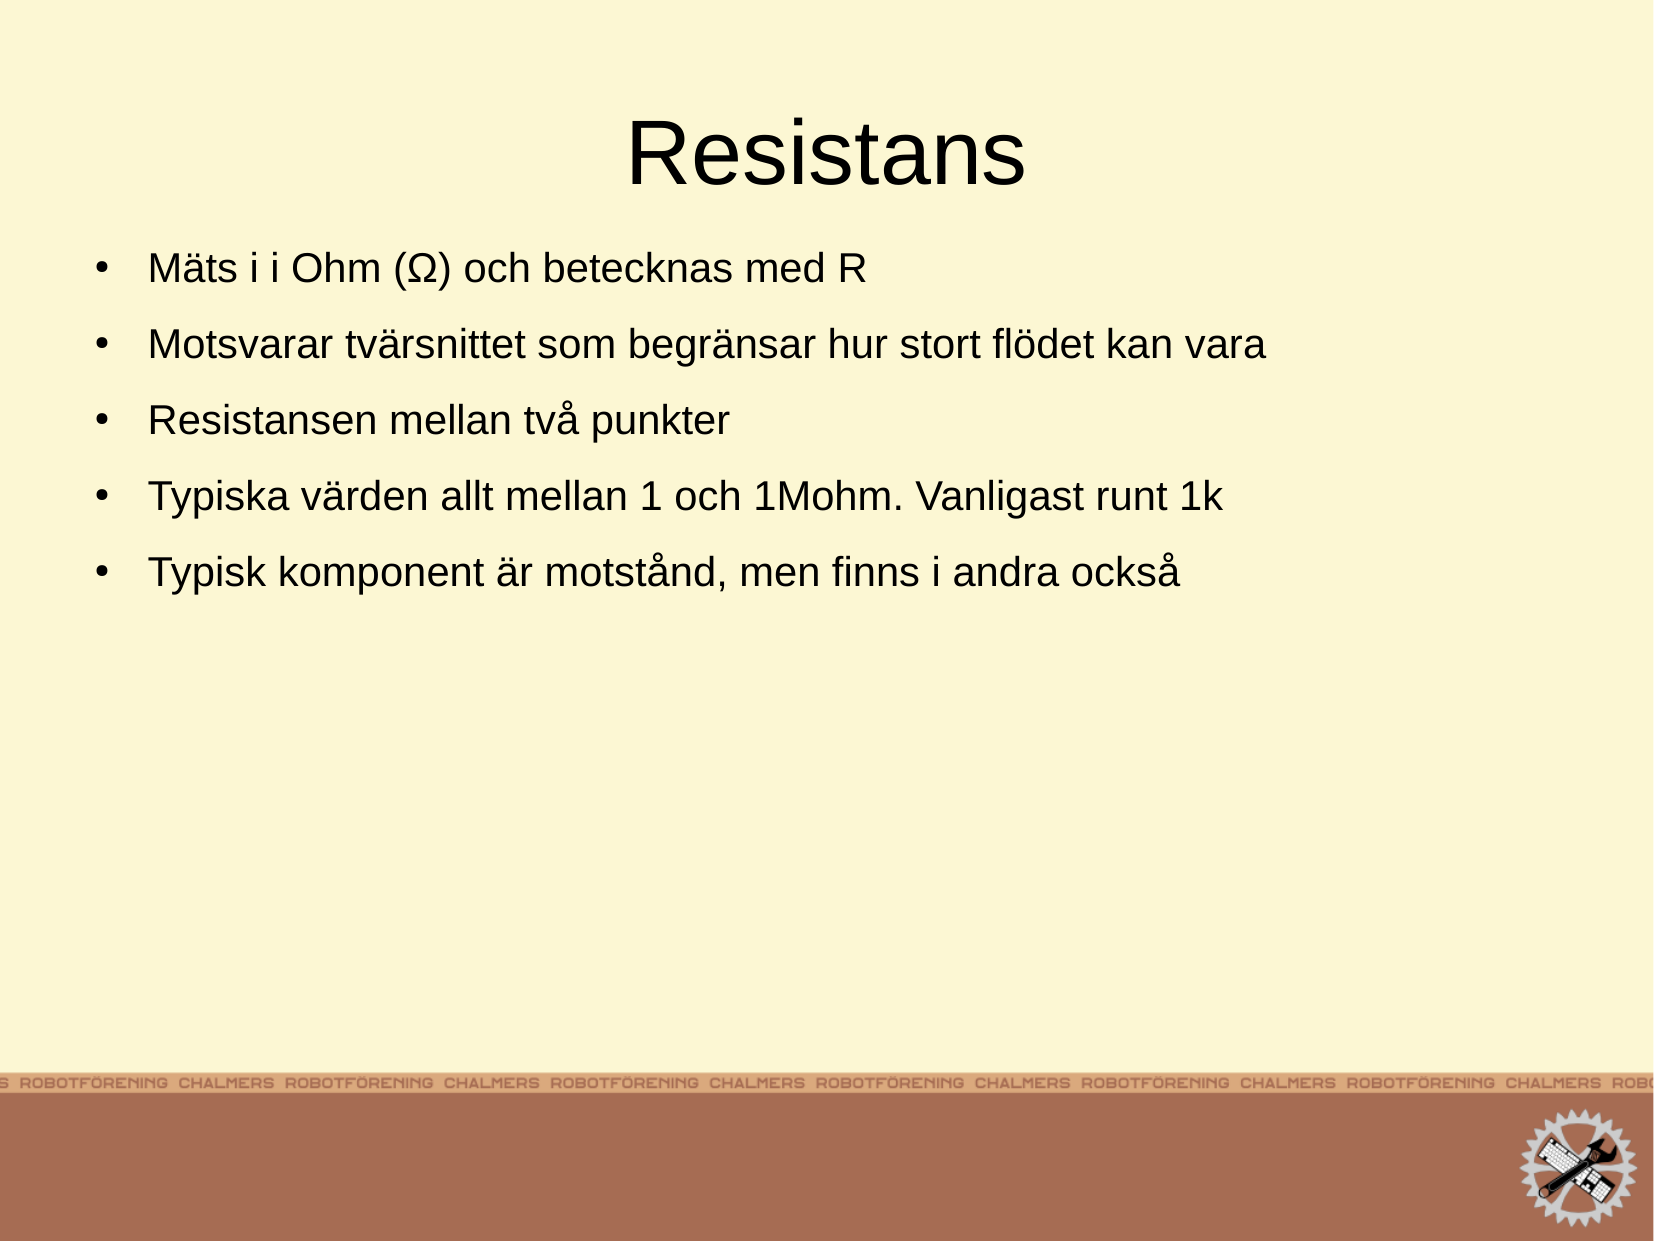

# Resistans
Mäts i i Ohm (Ω) och betecknas med R
Motsvarar tvärsnittet som begränsar hur stort flödet kan vara
Resistansen mellan två punkter
Typiska värden allt mellan 1 och 1Mohm. Vanligast runt 1k
Typisk komponent är motstånd, men finns i andra också